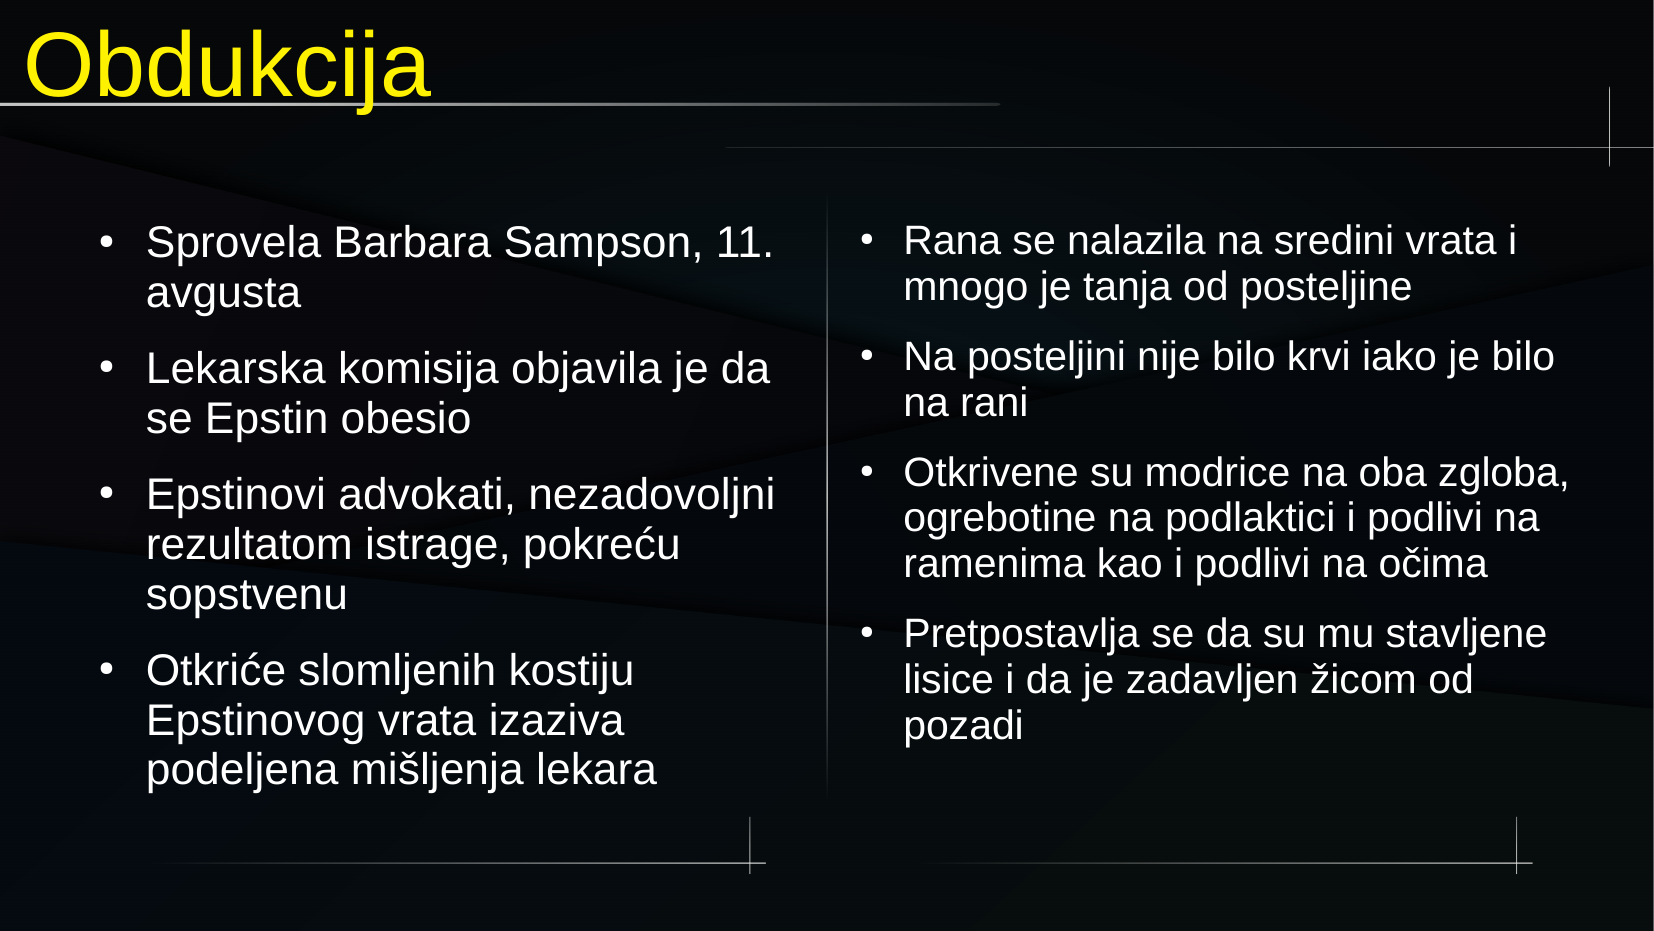

# Obdukcija
Sprovela Barbara Sampson, 11. avgusta
Lekarska komisija objavila je da se Epstin obesio
Epstinovi advokati, nezadovoljni rezultatom istrage, pokreću sopstvenu
Otkriće slomljenih kostiju Epstinovog vrata izaziva podeljena mišljenja lekara
Rana se nalazila na sredini vrata i mnogo je tanja od posteljine
Na posteljini nije bilo krvi iako je bilo na rani
Otkrivene su modrice na oba zgloba, ogrebotine na podlaktici i podlivi na ramenima kao i podlivi na očima
Pretpostavlja se da su mu stavljene lisice i da je zadavljen žicom od pozadi